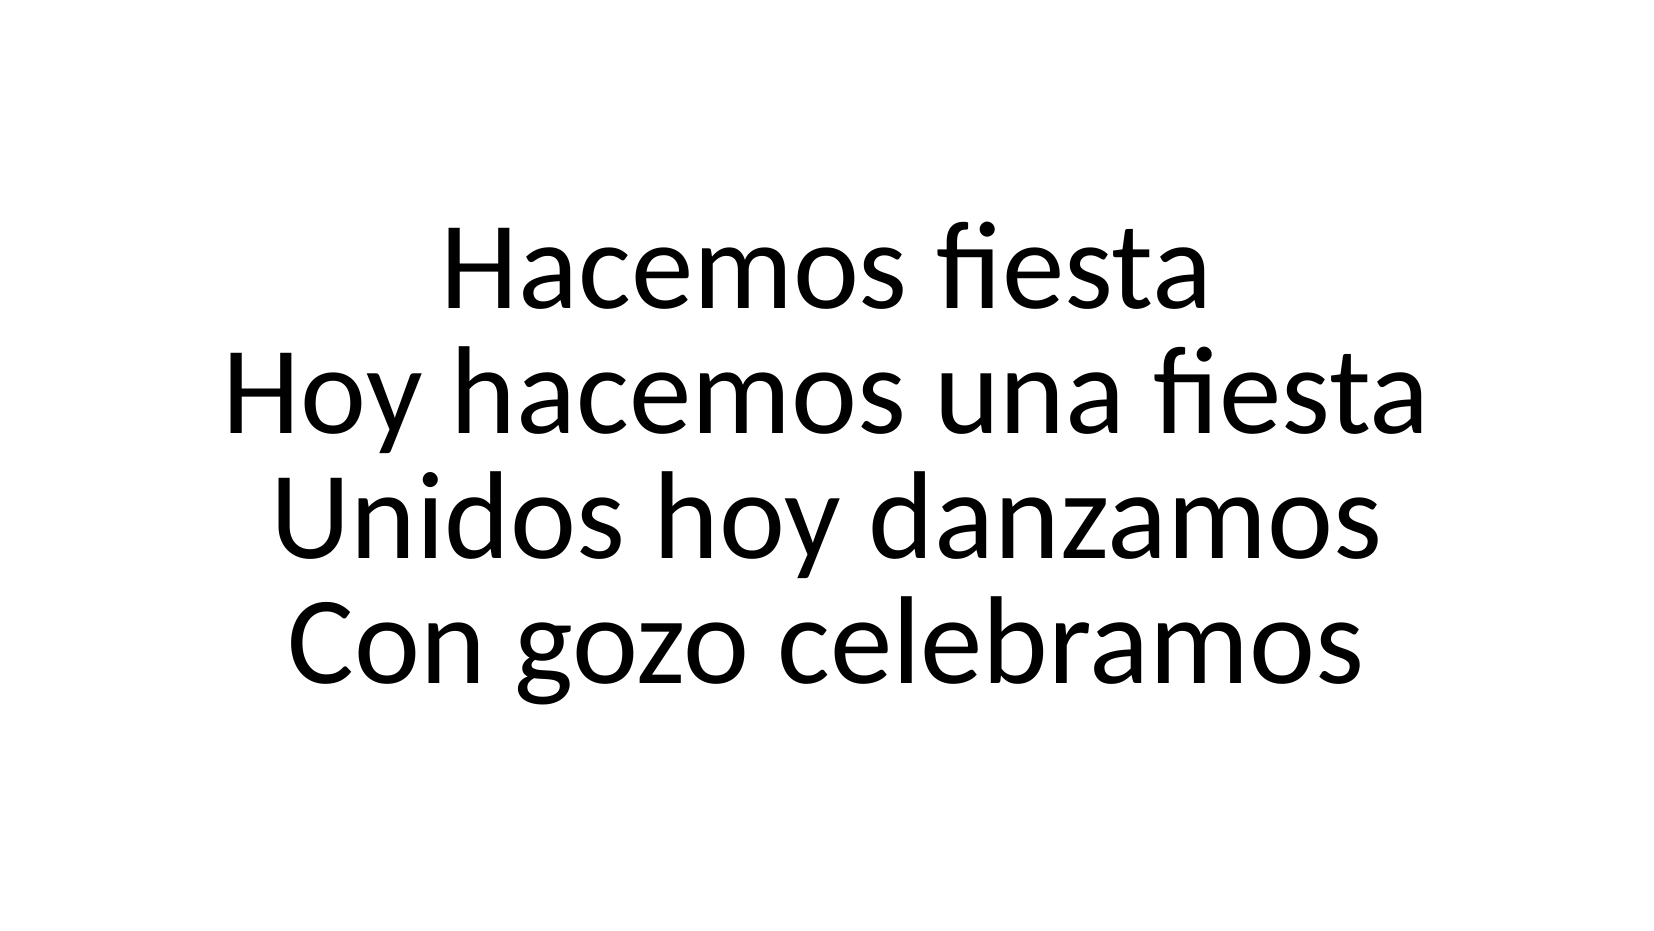

# Hacemos fiesta Hoy hacemos una fiesta Unidos hoy danzamos Con gozo celebramos